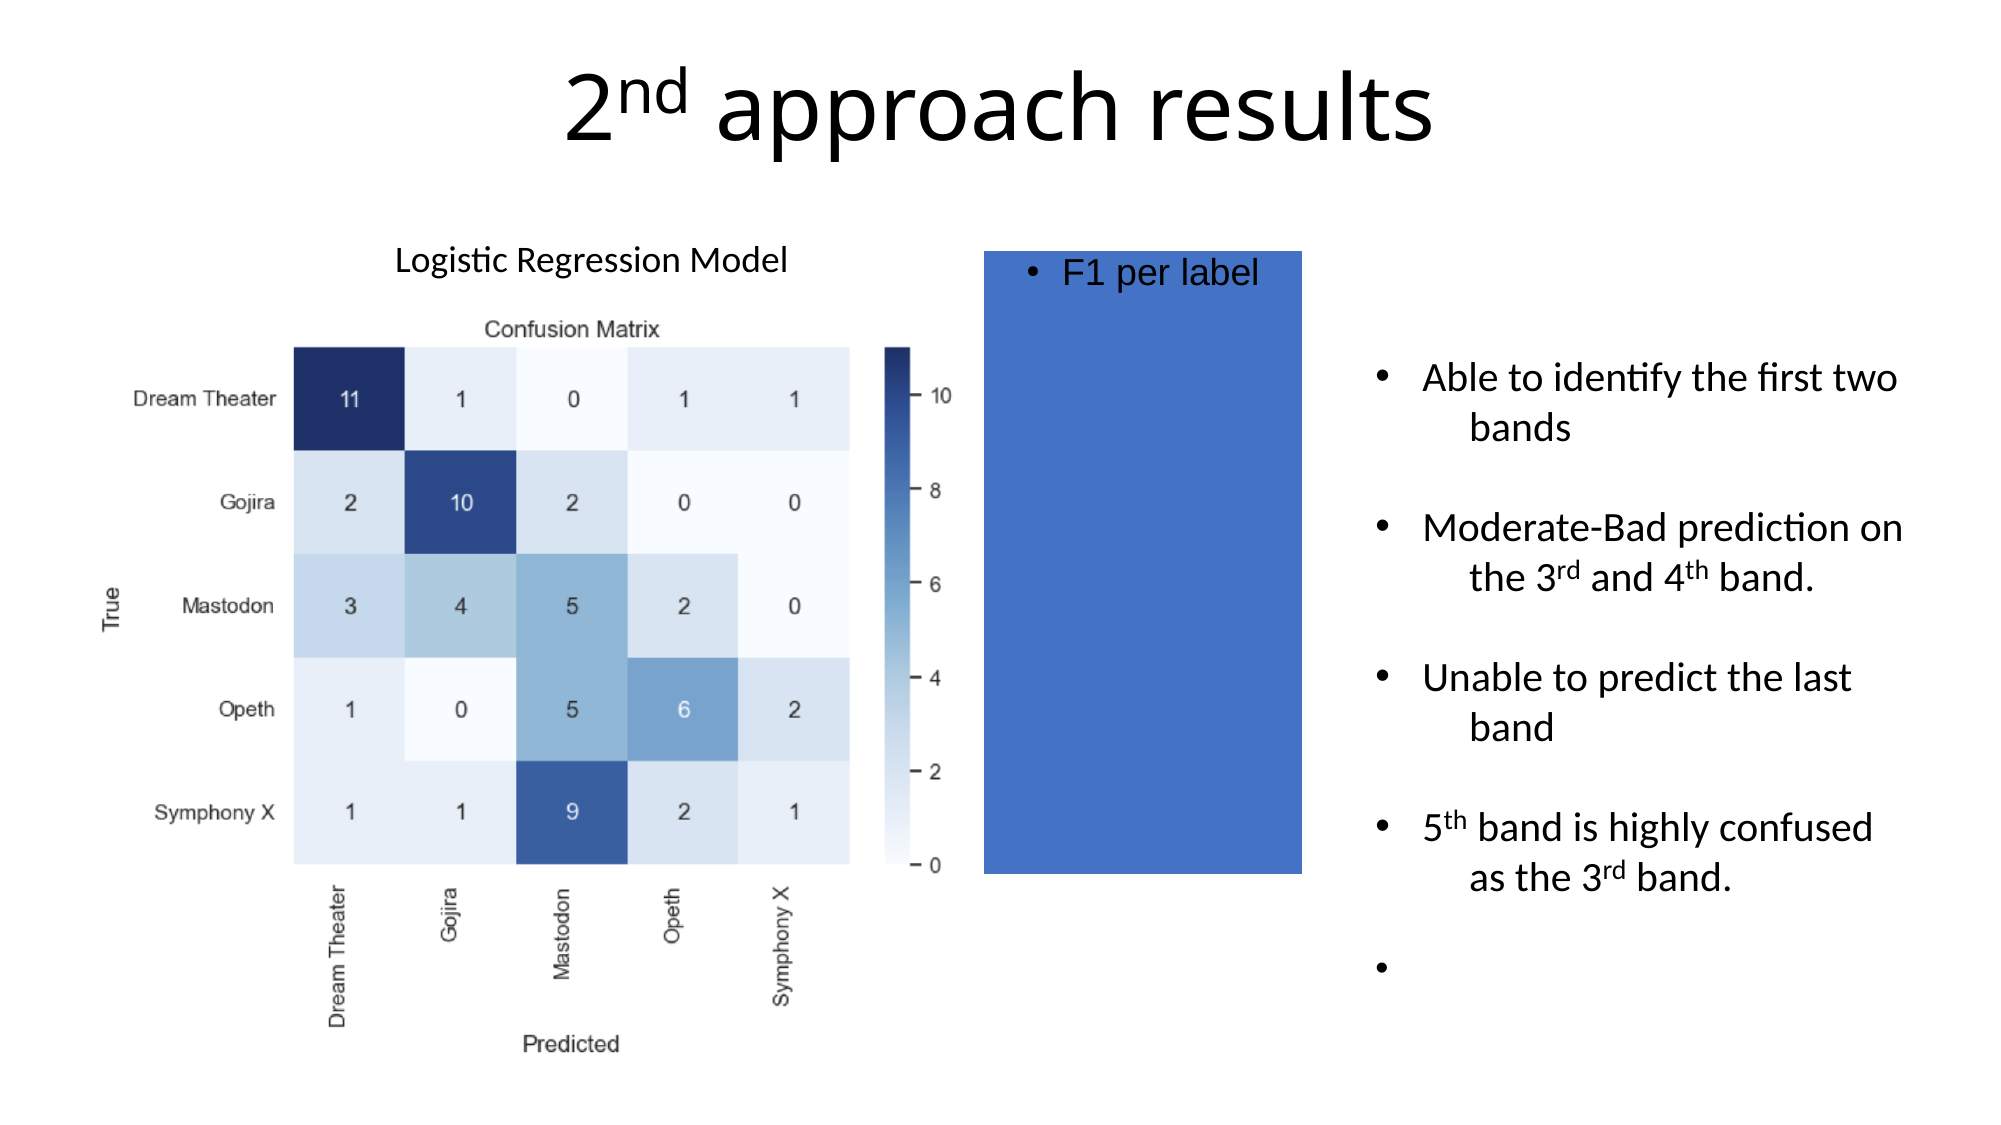

# 2nd approach results
Logistic Regression Model
| F1 per label |
| --- |
| |
| |
| |
| |
| |
Able to identify the first two bands
Moderate-Bad prediction on the 3rd and 4th band.
Unable to predict the last band
5th band is highly confused as the 3rd band.